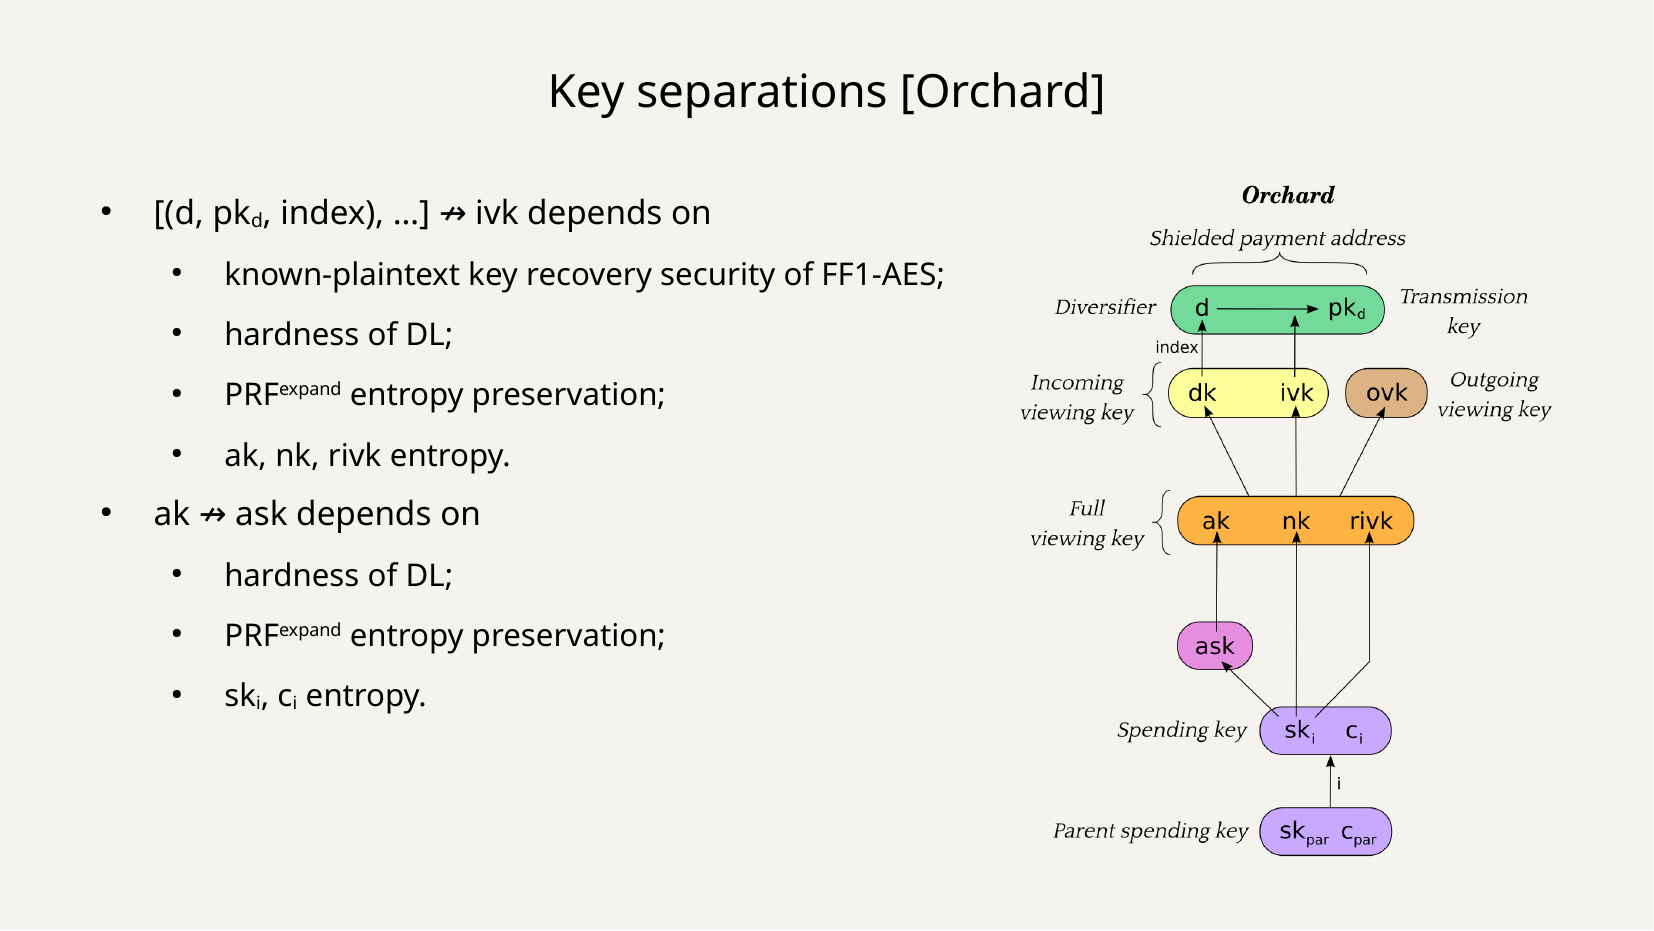

# Key separations [Orchard]
[(d, pkd, index), …] ↛ ivk depends on
known-plaintext key recovery security of FF1-AES;
hardness of DL;
PRFexpand entropy preservation;
ak, nk, rivk entropy.
ak ↛ ask depends on
hardness of DL;
PRFexpand entropy preservation;
ski, ci entropy.